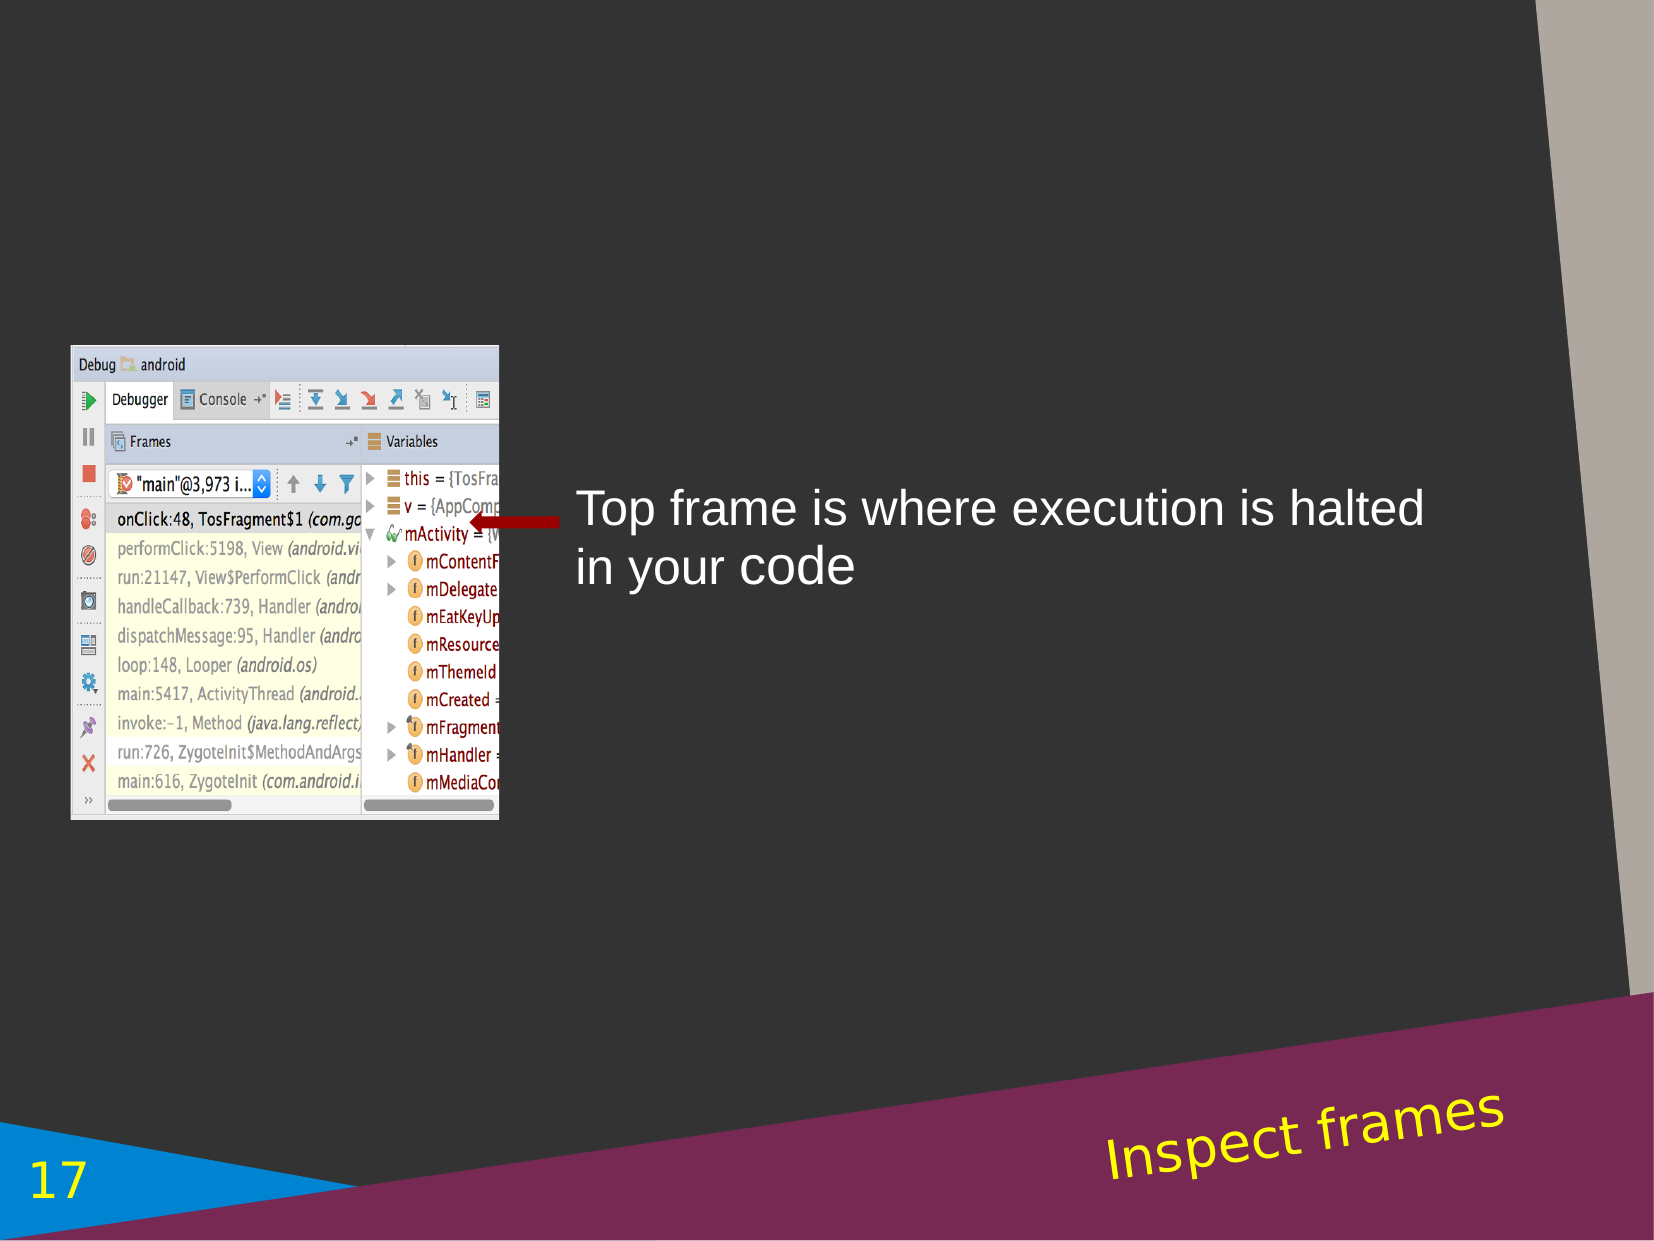

Top frame is where execution is halted in your code
# Inspect frames
17